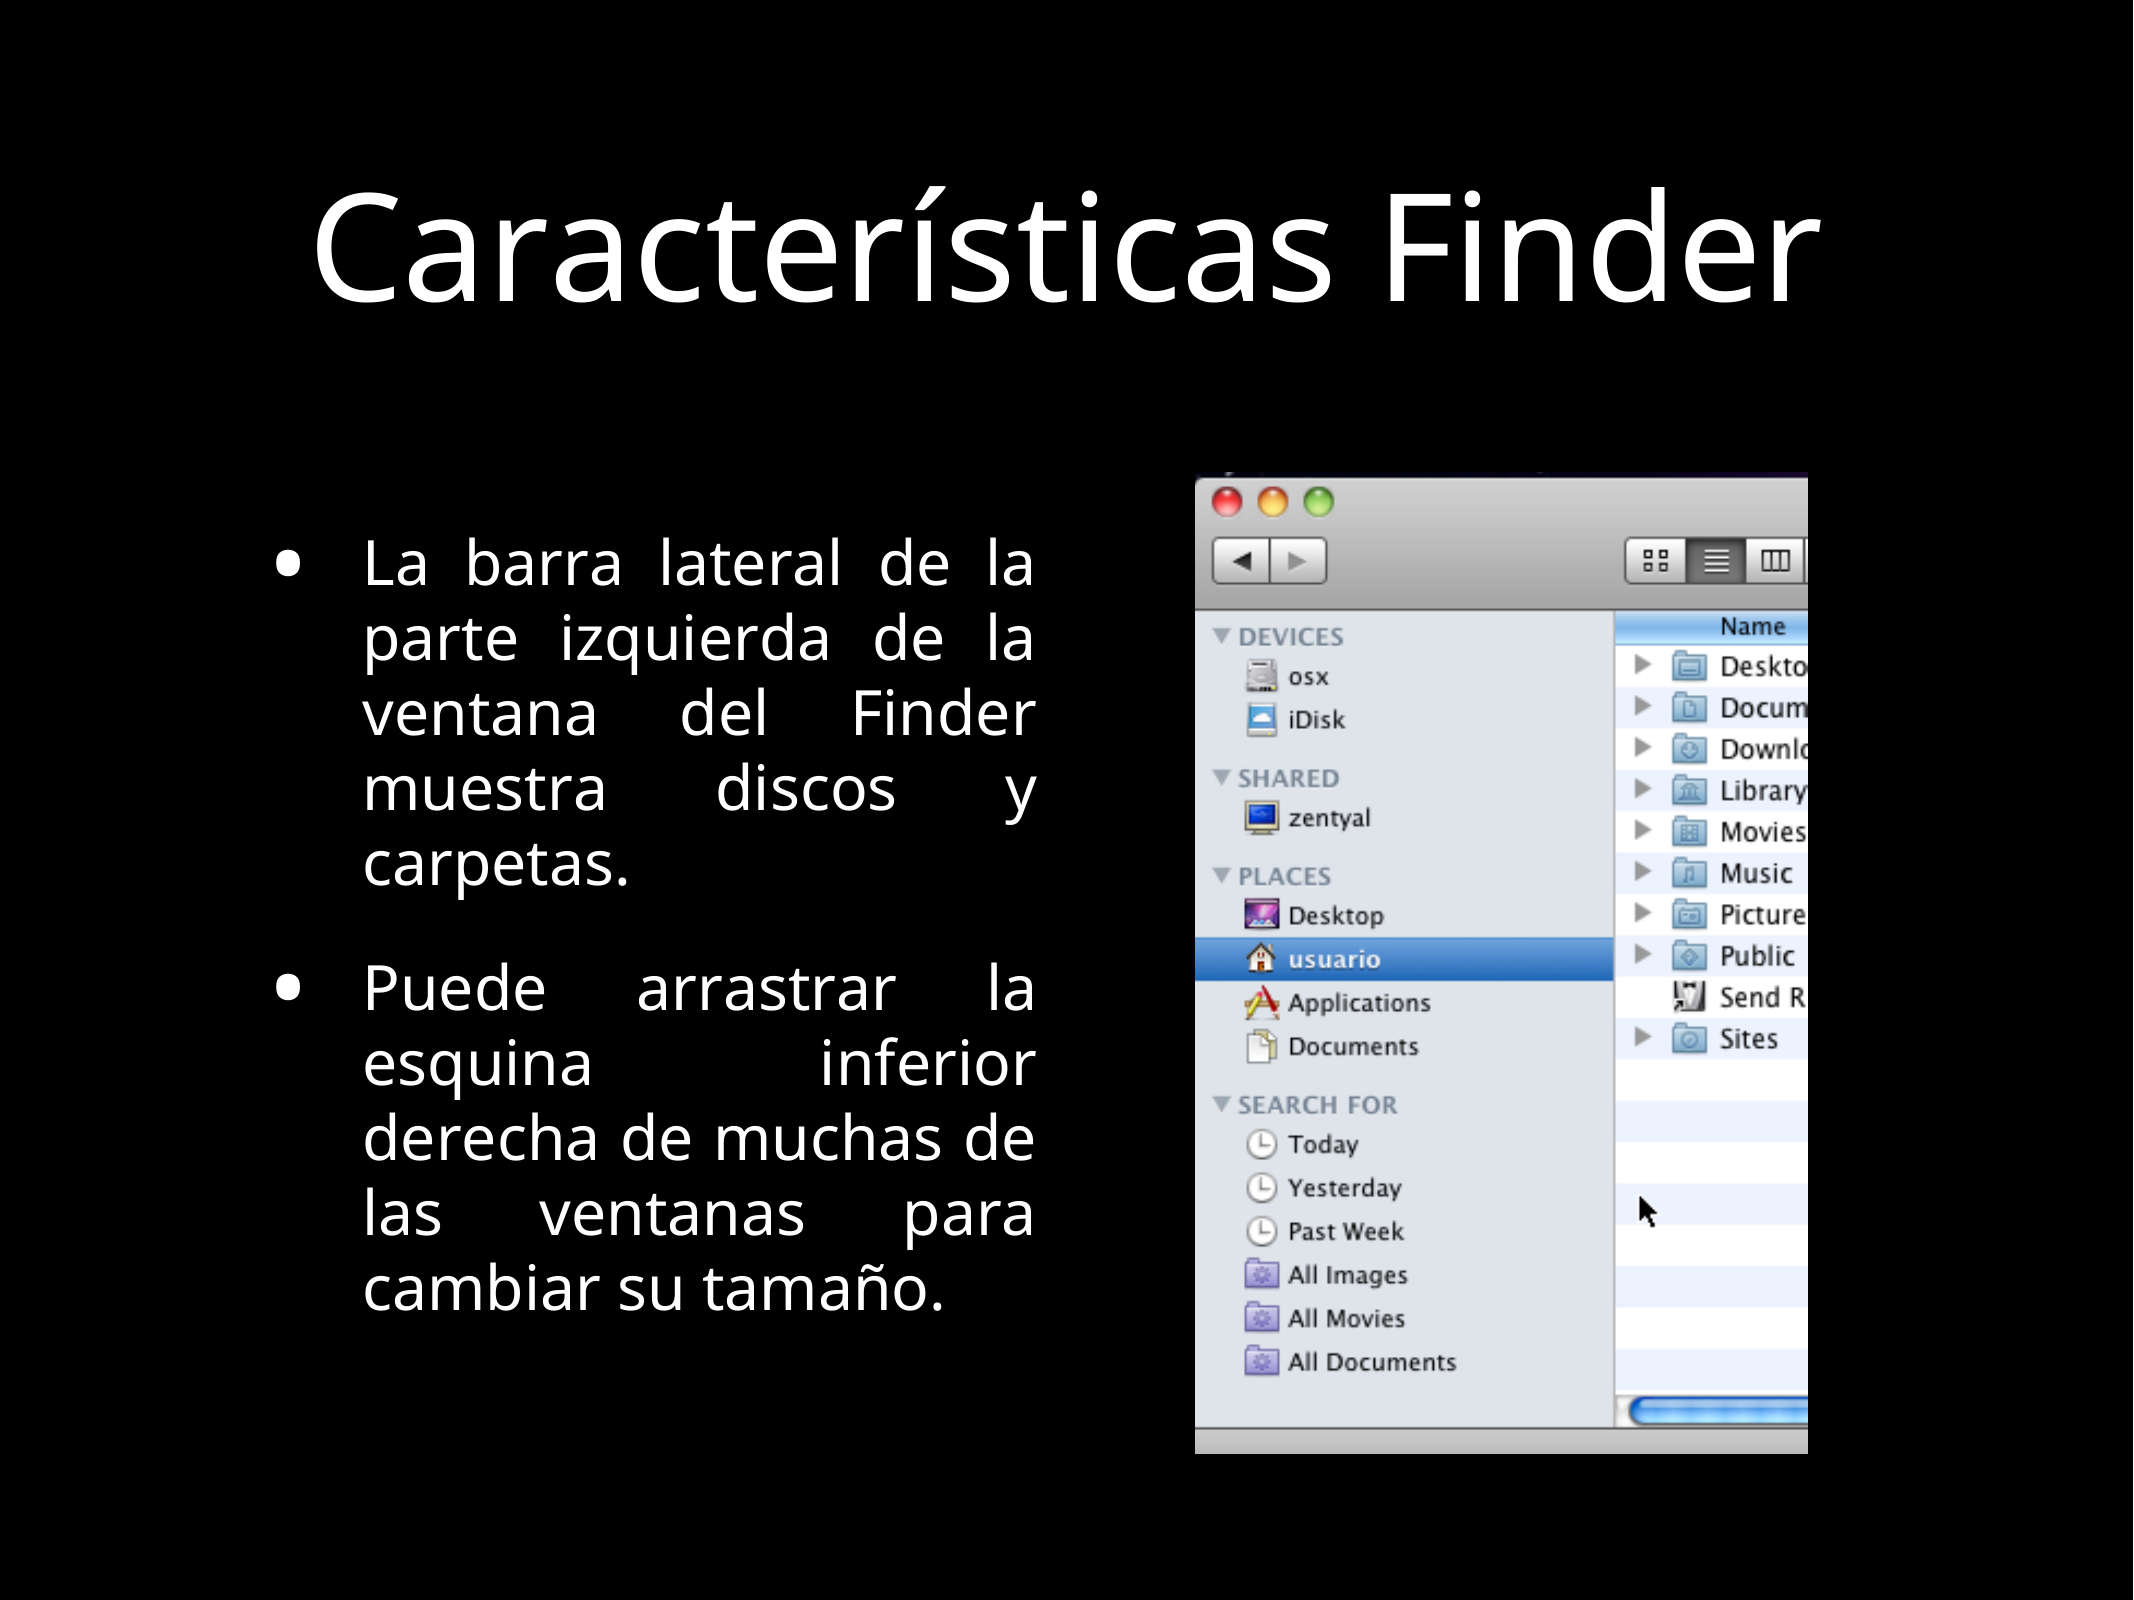

Características Finder
# La barra lateral de la parte izquierda de la ventana del Finder muestra discos y carpetas.
Puede arrastrar la esquina inferior derecha de muchas de las ventanas para cambiar su tamaño.